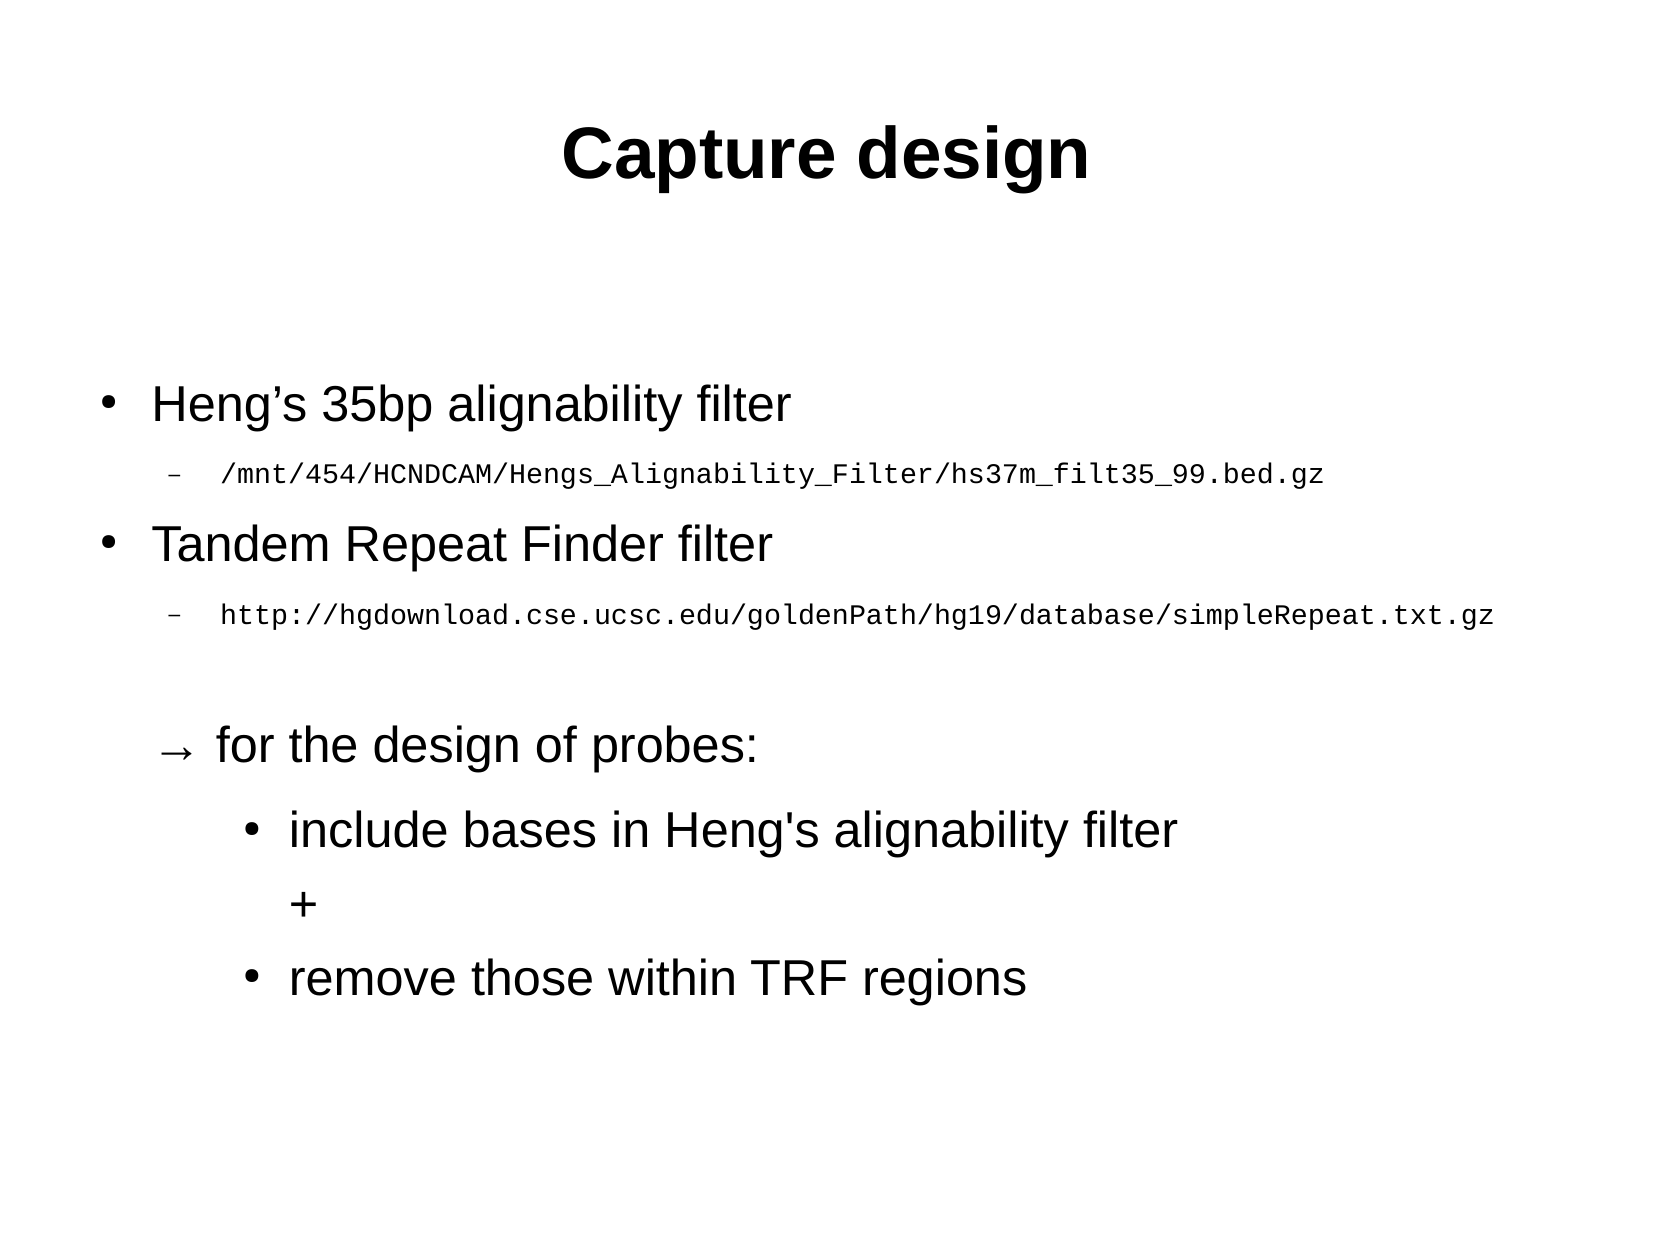

# Capture design
Heng’s 35bp alignability filter
/mnt/454/HCNDCAM/Hengs_Alignability_Filter/hs37m_filt35_99.bed.gz
Tandem Repeat Finder filter
http://hgdownload.cse.ucsc.edu/goldenPath/hg19/database/simpleRepeat.txt.gz
→ for the design of probes:
include bases in Heng's alignability filter
+
remove those within TRF regions